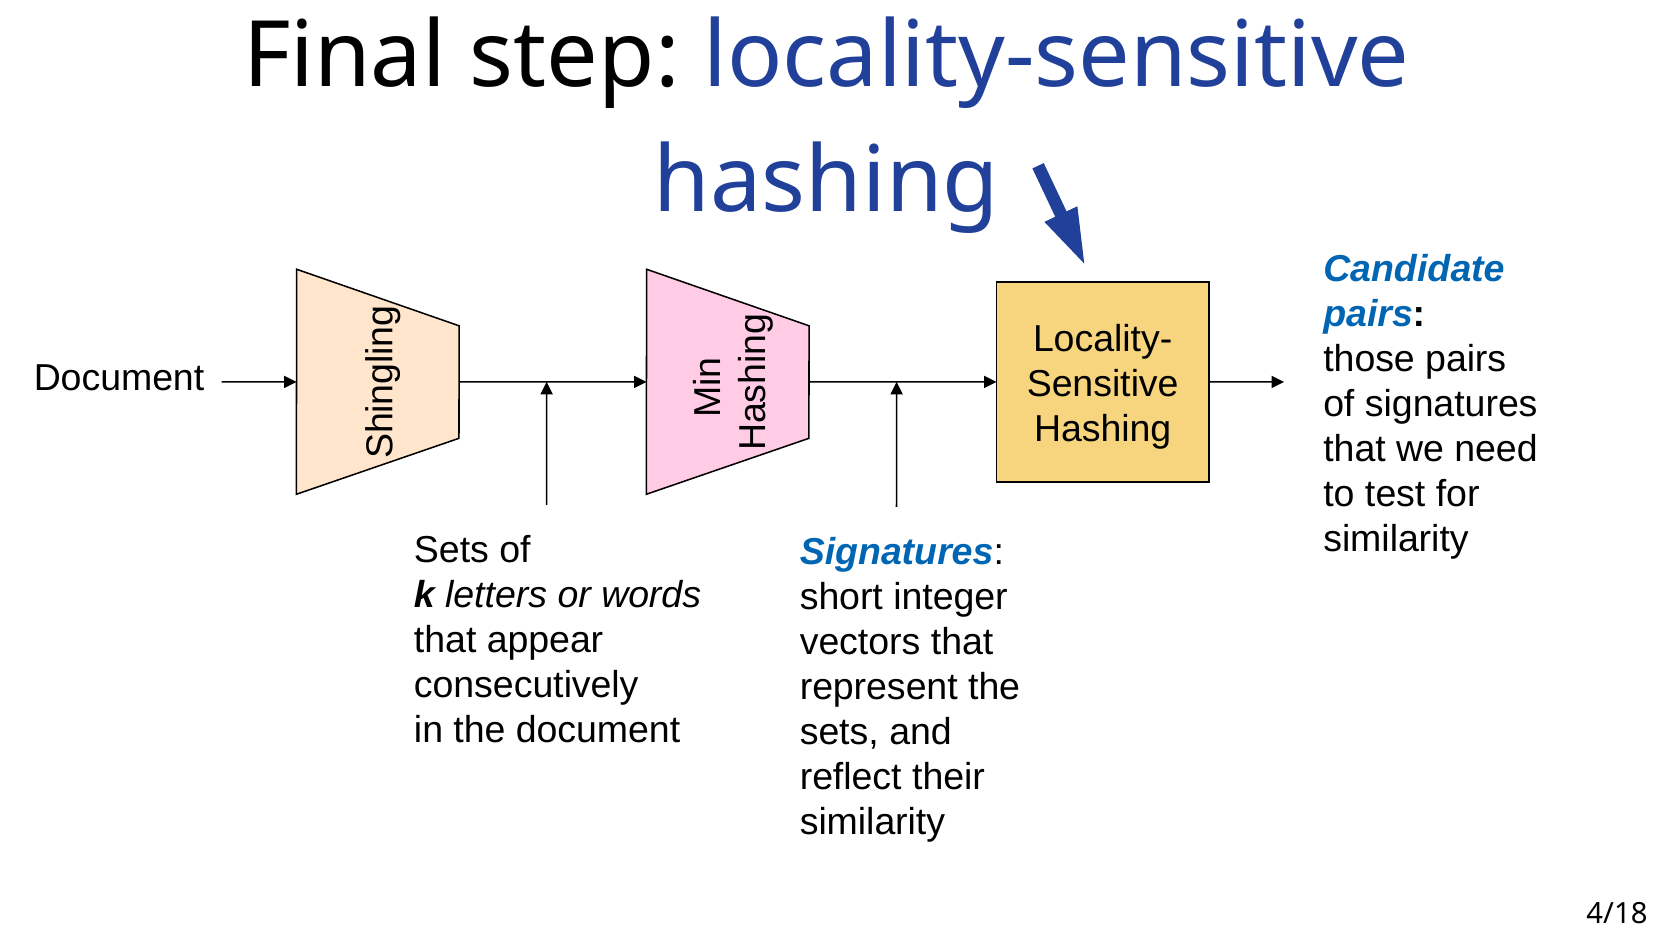

# Final step: locality-sensitive hashing
Candidate
pairs:
those pairs
of signatures
that we need
to test for
similarity
Locality-
Sensitive
Hashing
Min
Hashing
Signatures:
short integer
vectors that
represent the
sets, and
reflect their
similarity
Shingling
Document
Sets of
k letters or words
that appear
consecutively
in the document
4